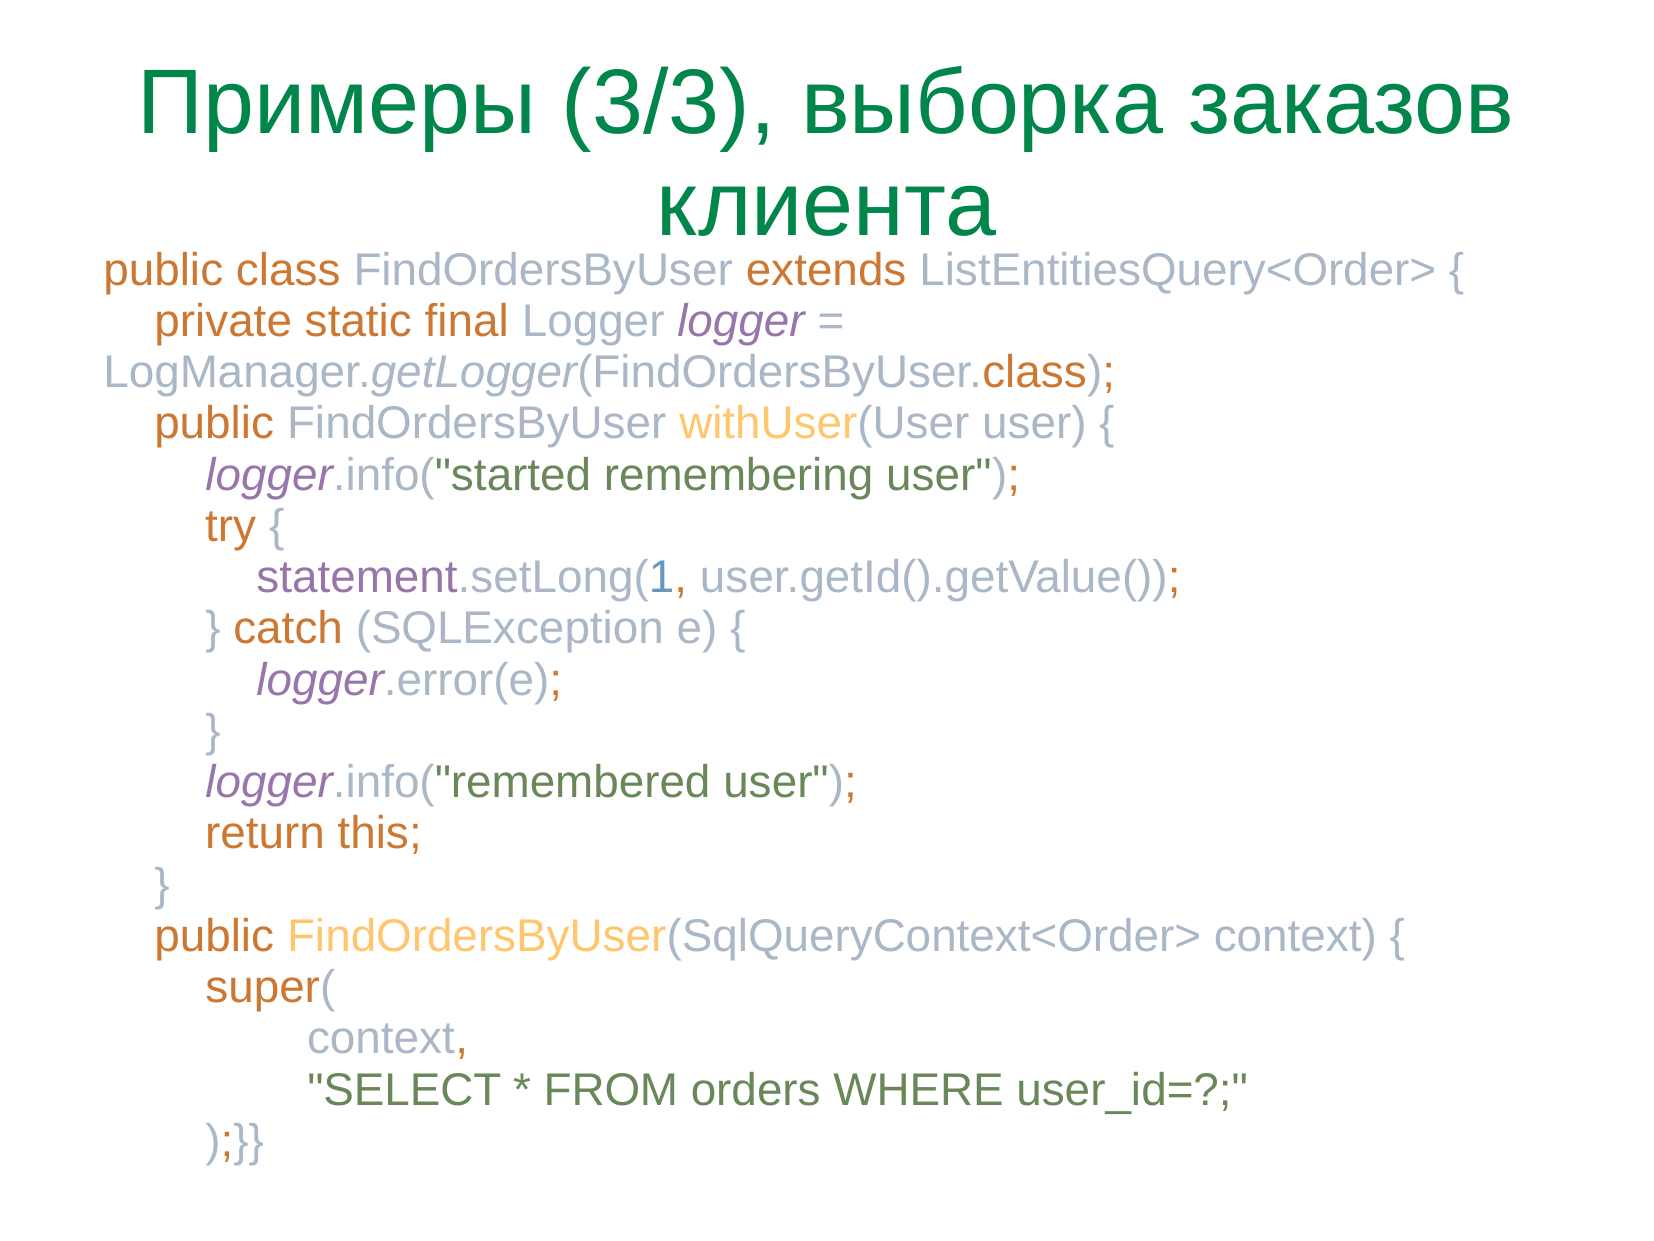

# Примеры (3/3), выборка заказов клиента
public class FindOrdersByUser extends ListEntitiesQuery<Order> {
 private static final Logger logger = LogManager.getLogger(FindOrdersByUser.class);
 public FindOrdersByUser withUser(User user) {
 logger.info("started remembering user");
 try {
 statement.setLong(1, user.getId().getValue());
 } catch (SQLException e) {
 logger.error(e);
 }
 logger.info("remembered user");
 return this;
 }
 public FindOrdersByUser(SqlQueryContext<Order> context) {
 super(
 context,
 "SELECT * FROM orders WHERE user_id=?;"
 );}}